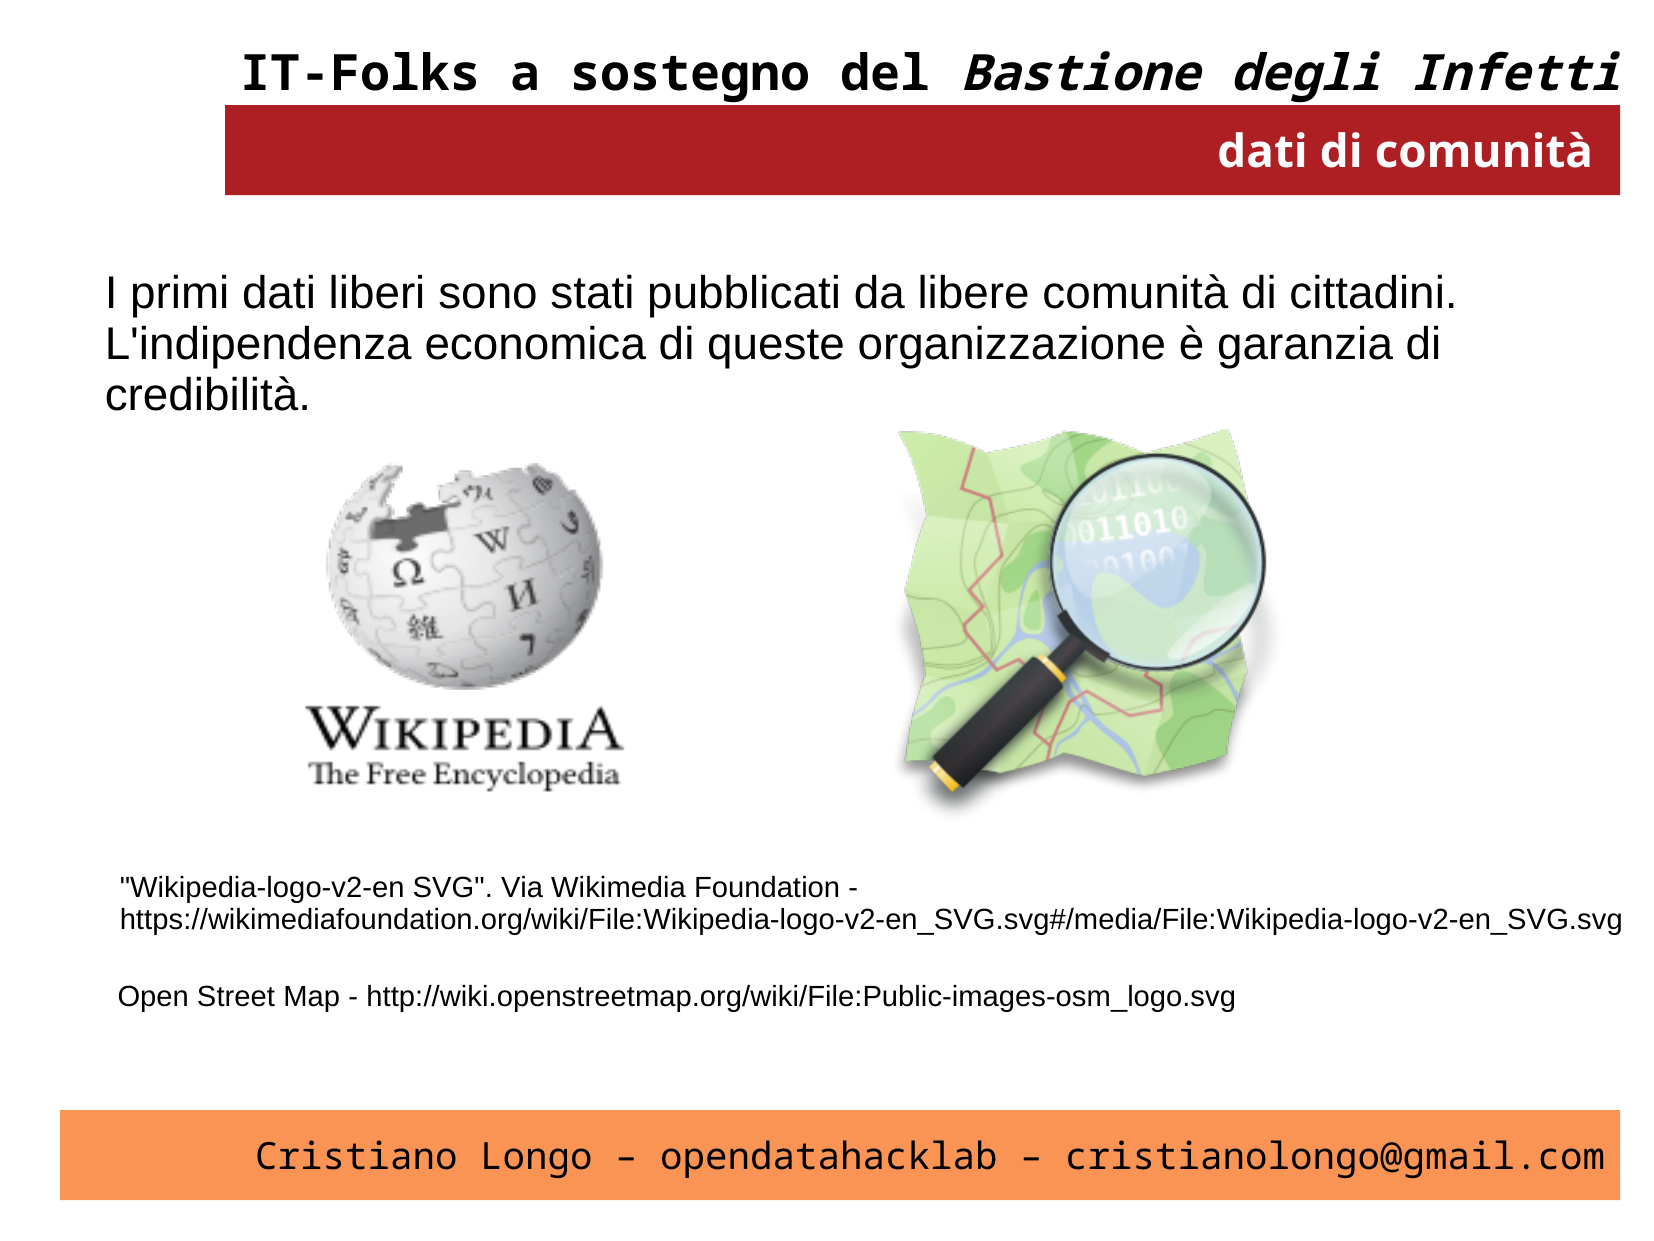

IT-Folks a sostegno del Bastione degli Infetti
dati di comunità
I primi dati liberi sono stati pubblicati da libere comunità di cittadini.
L'indipendenza economica di queste organizzazione è garanzia di credibilità.
"Wikipedia-logo-v2-en SVG". Via Wikimedia Foundation -
https://wikimediafoundation.org/wiki/File:Wikipedia-logo-v2-en_SVG.svg#/media/File:Wikipedia-logo-v2-en_SVG.svg
Open Street Map - http://wiki.openstreetmap.org/wiki/File:Public-images-osm_logo.svg
Cristiano Longo – opendatahacklab – cristianolongo@gmail.com